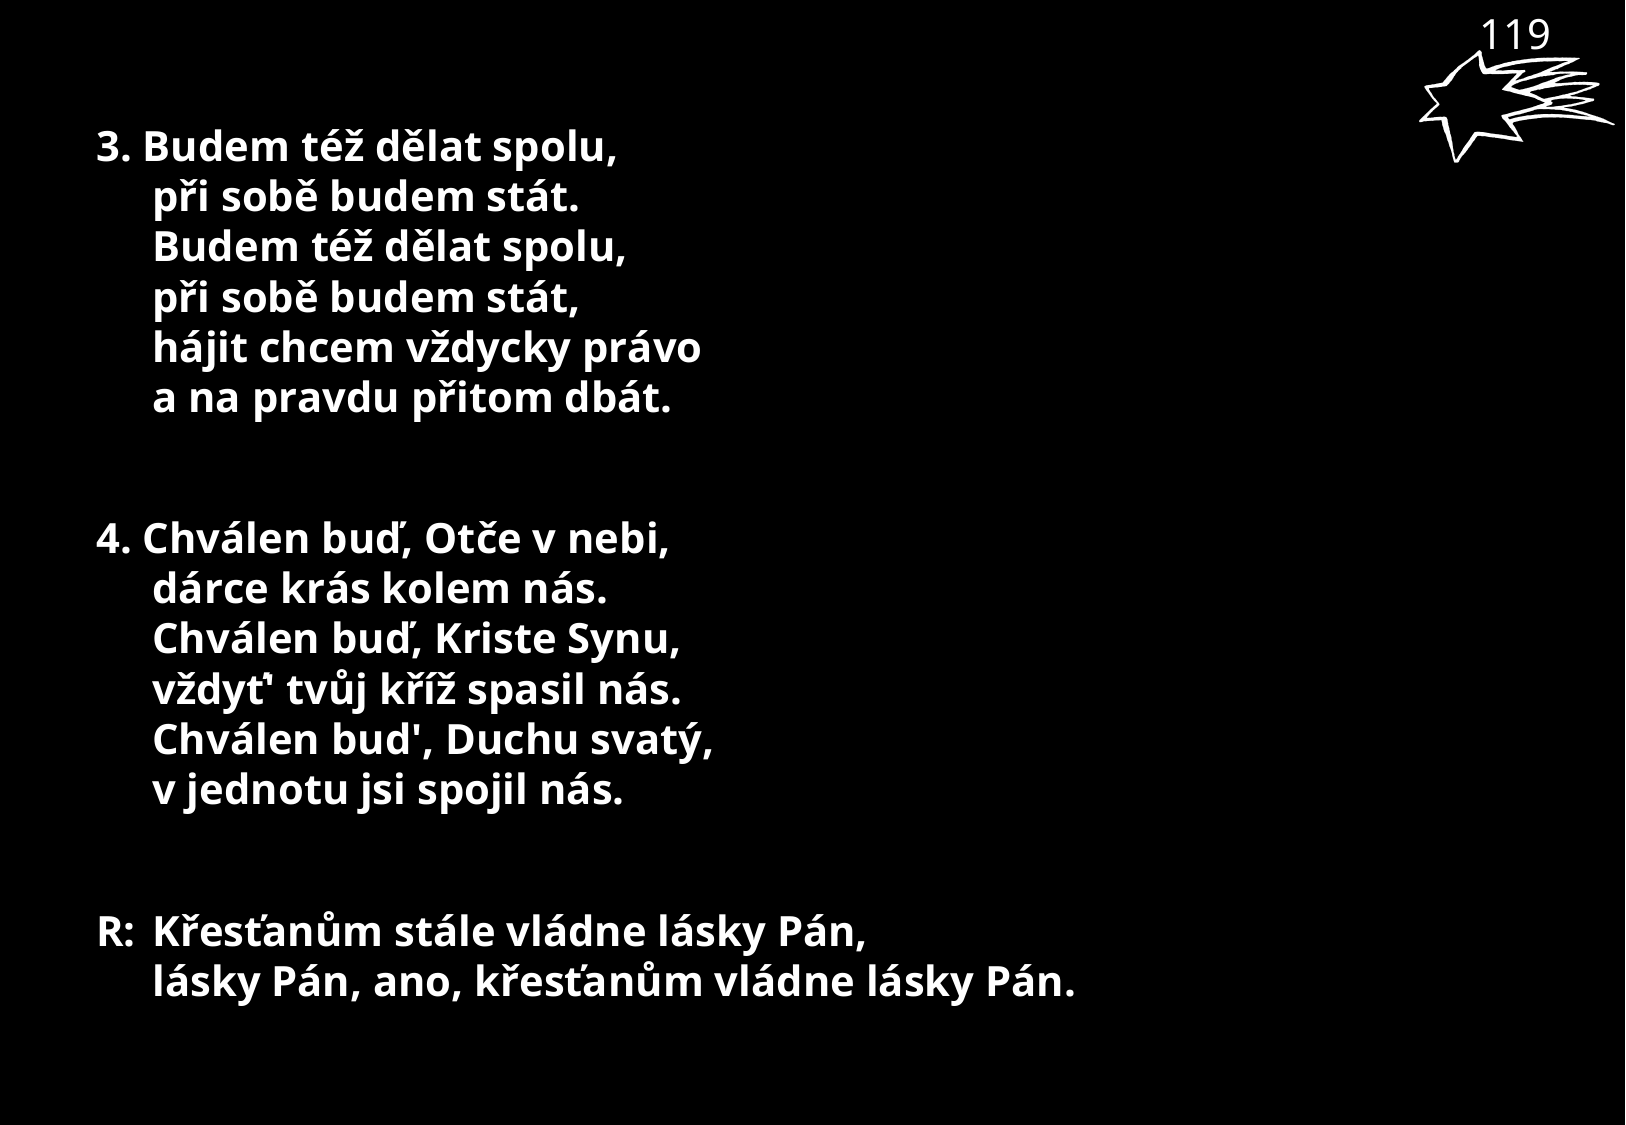

119
# 3. Budem též dělat spolu, při sobě budem stát. Budem též dělat spolu, při sobě budem stát, hájit chcem vždycky právo a na pravdu přitom dbát.
4. Chválen buď, Otče v nebi,
dárce krás kolem nás.
Chválen buď, Kriste Synu,
vždyť' tvůj kříž spasil nás.
Chválen bud', Duchu svatý,
v jednotu jsi spojil nás.
R: 	Křesťanům stále vládne lásky Pán,
lásky Pán, ano, křesťanům vládne lásky Pán.